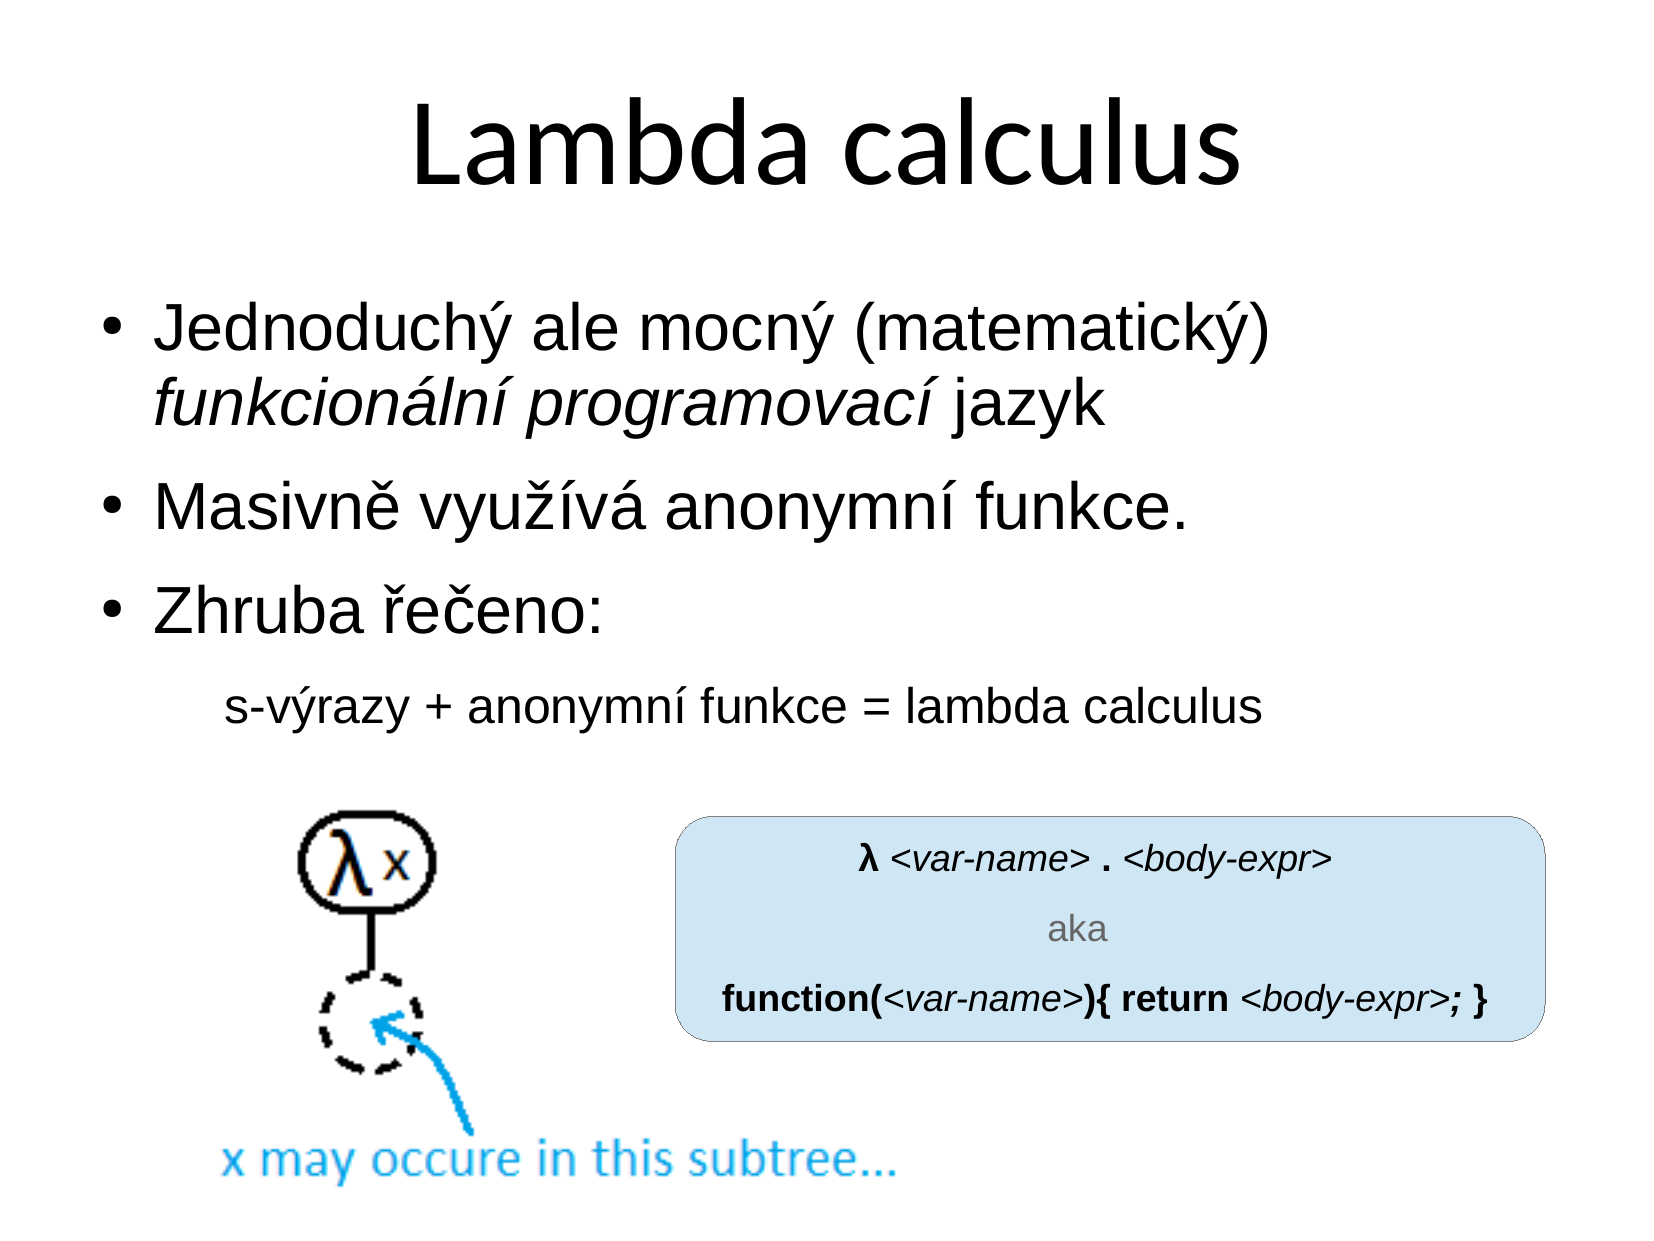

# Lambda calculus
Jednoduchý ale mocný (matematický)
funkcionální programovací jazyk
Masivně využívá anonymní funkce.
Zhruba řečeno:
s-výrazy + anonymní funkce = lambda calculus
 λ <var-name> . <body-expr>
 aka
 function(<var-name>){ return <body-expr>; }